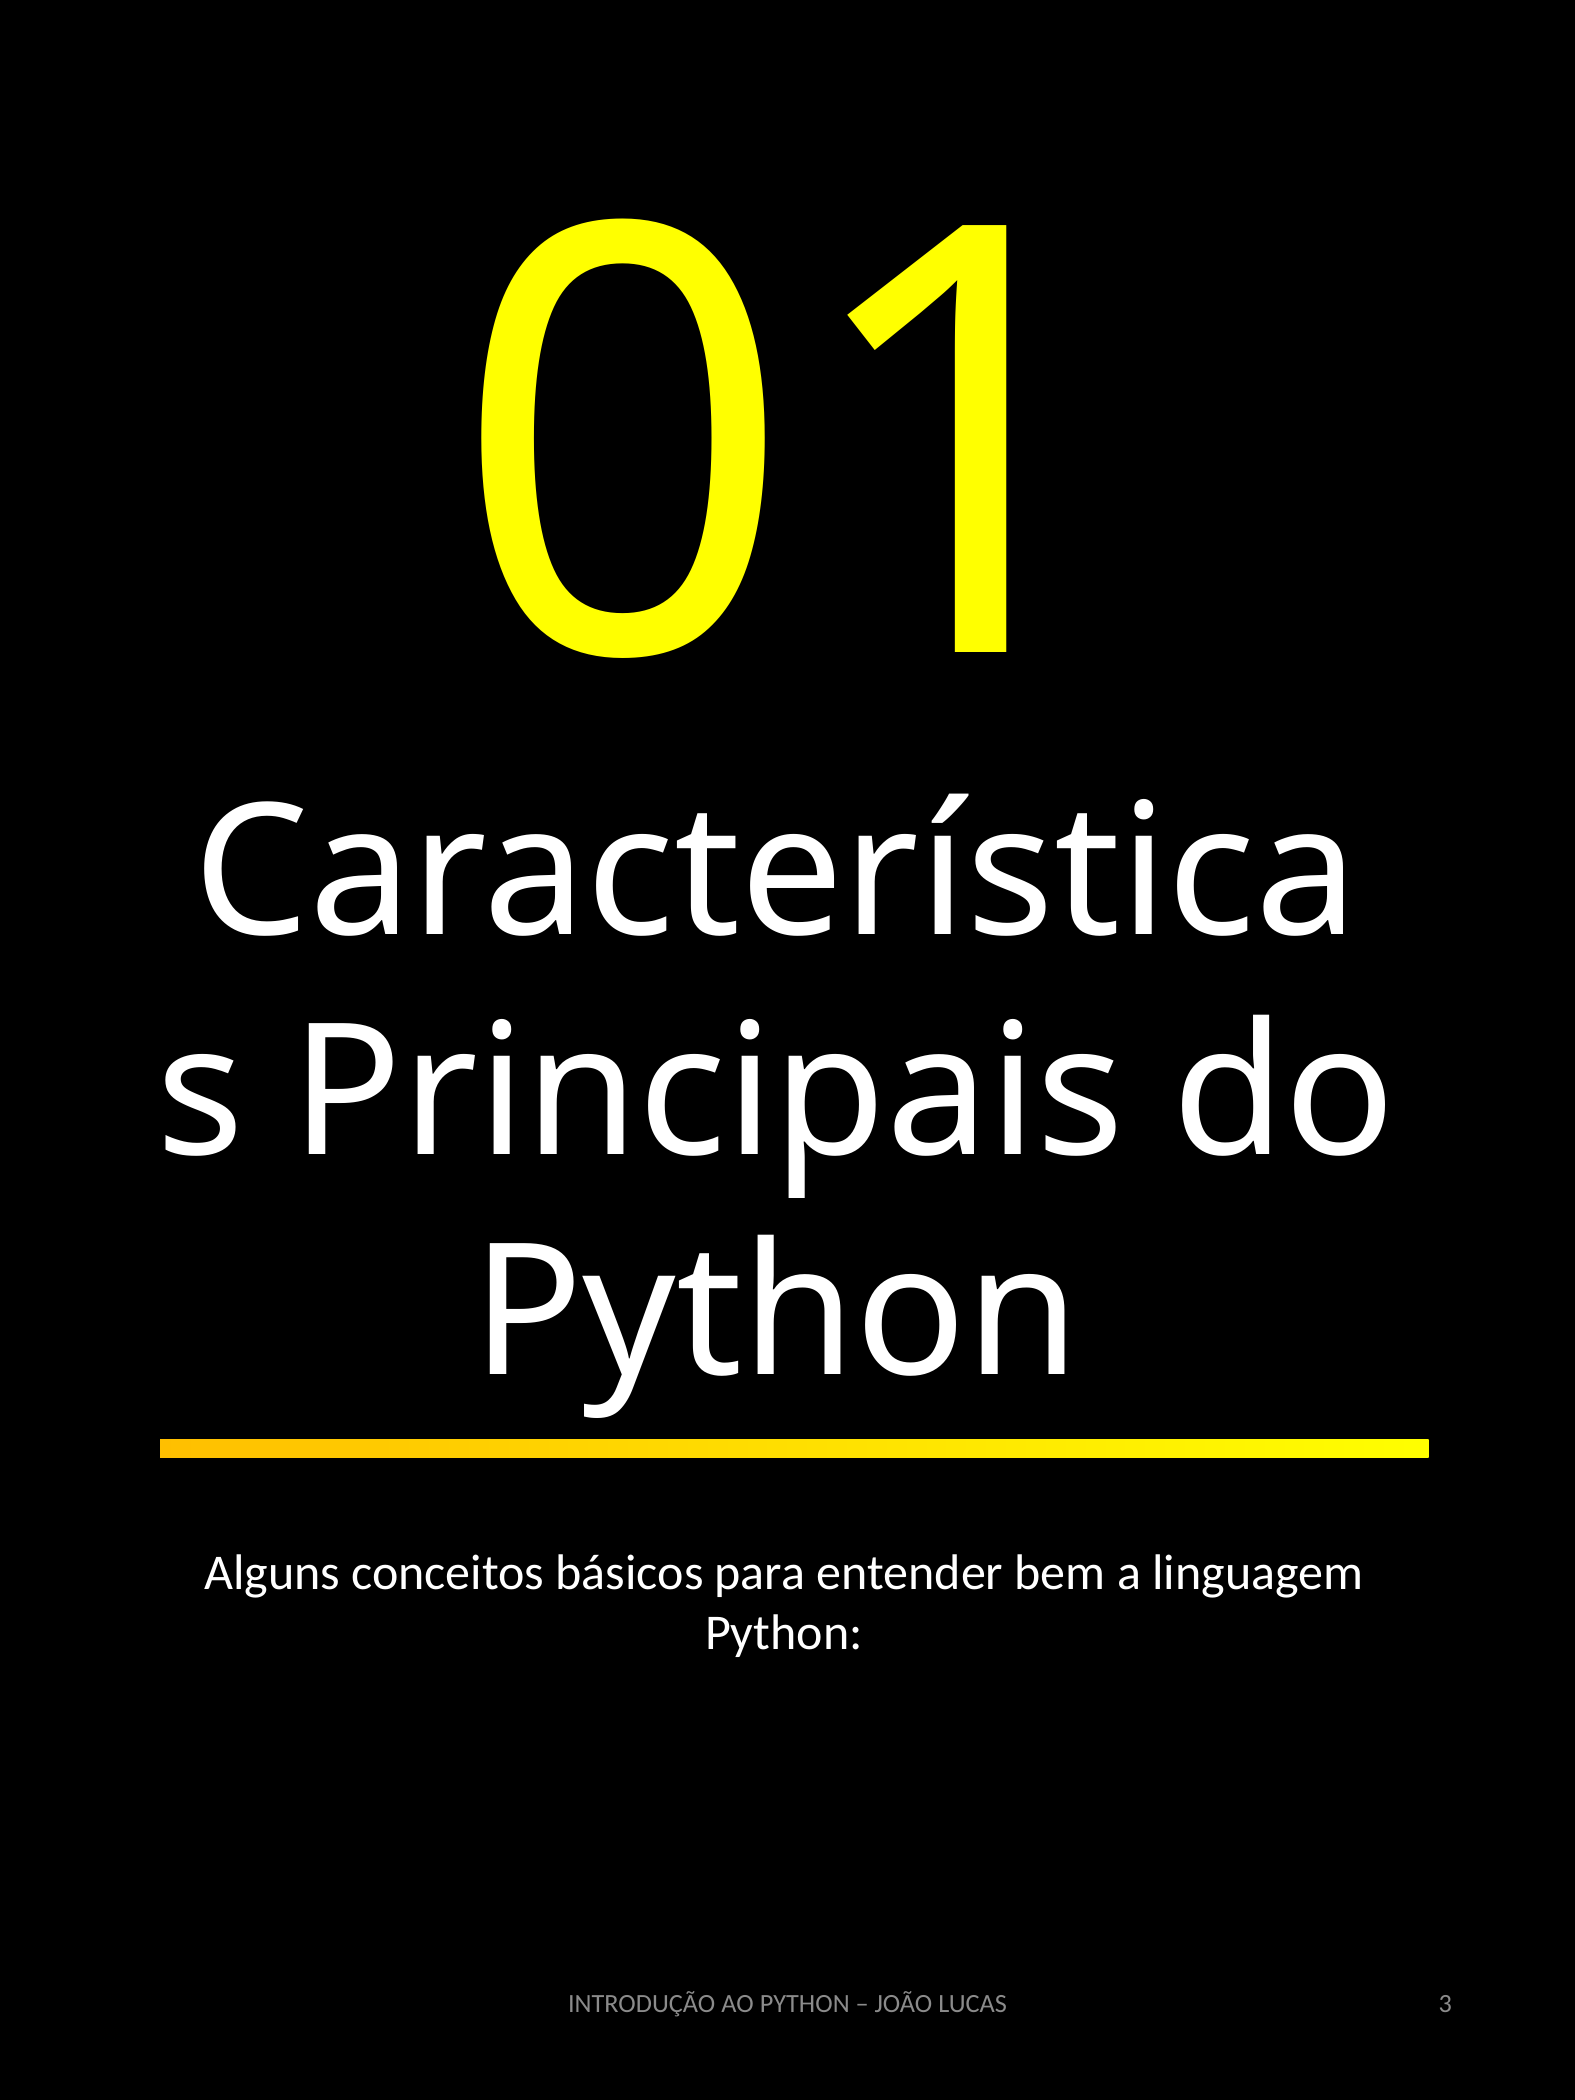

01
Características Principais do Python
Alguns conceitos básicos para entender bem a linguagem Python:
INTRODUÇÃO AO PYTHON – JOÃO LUCAS